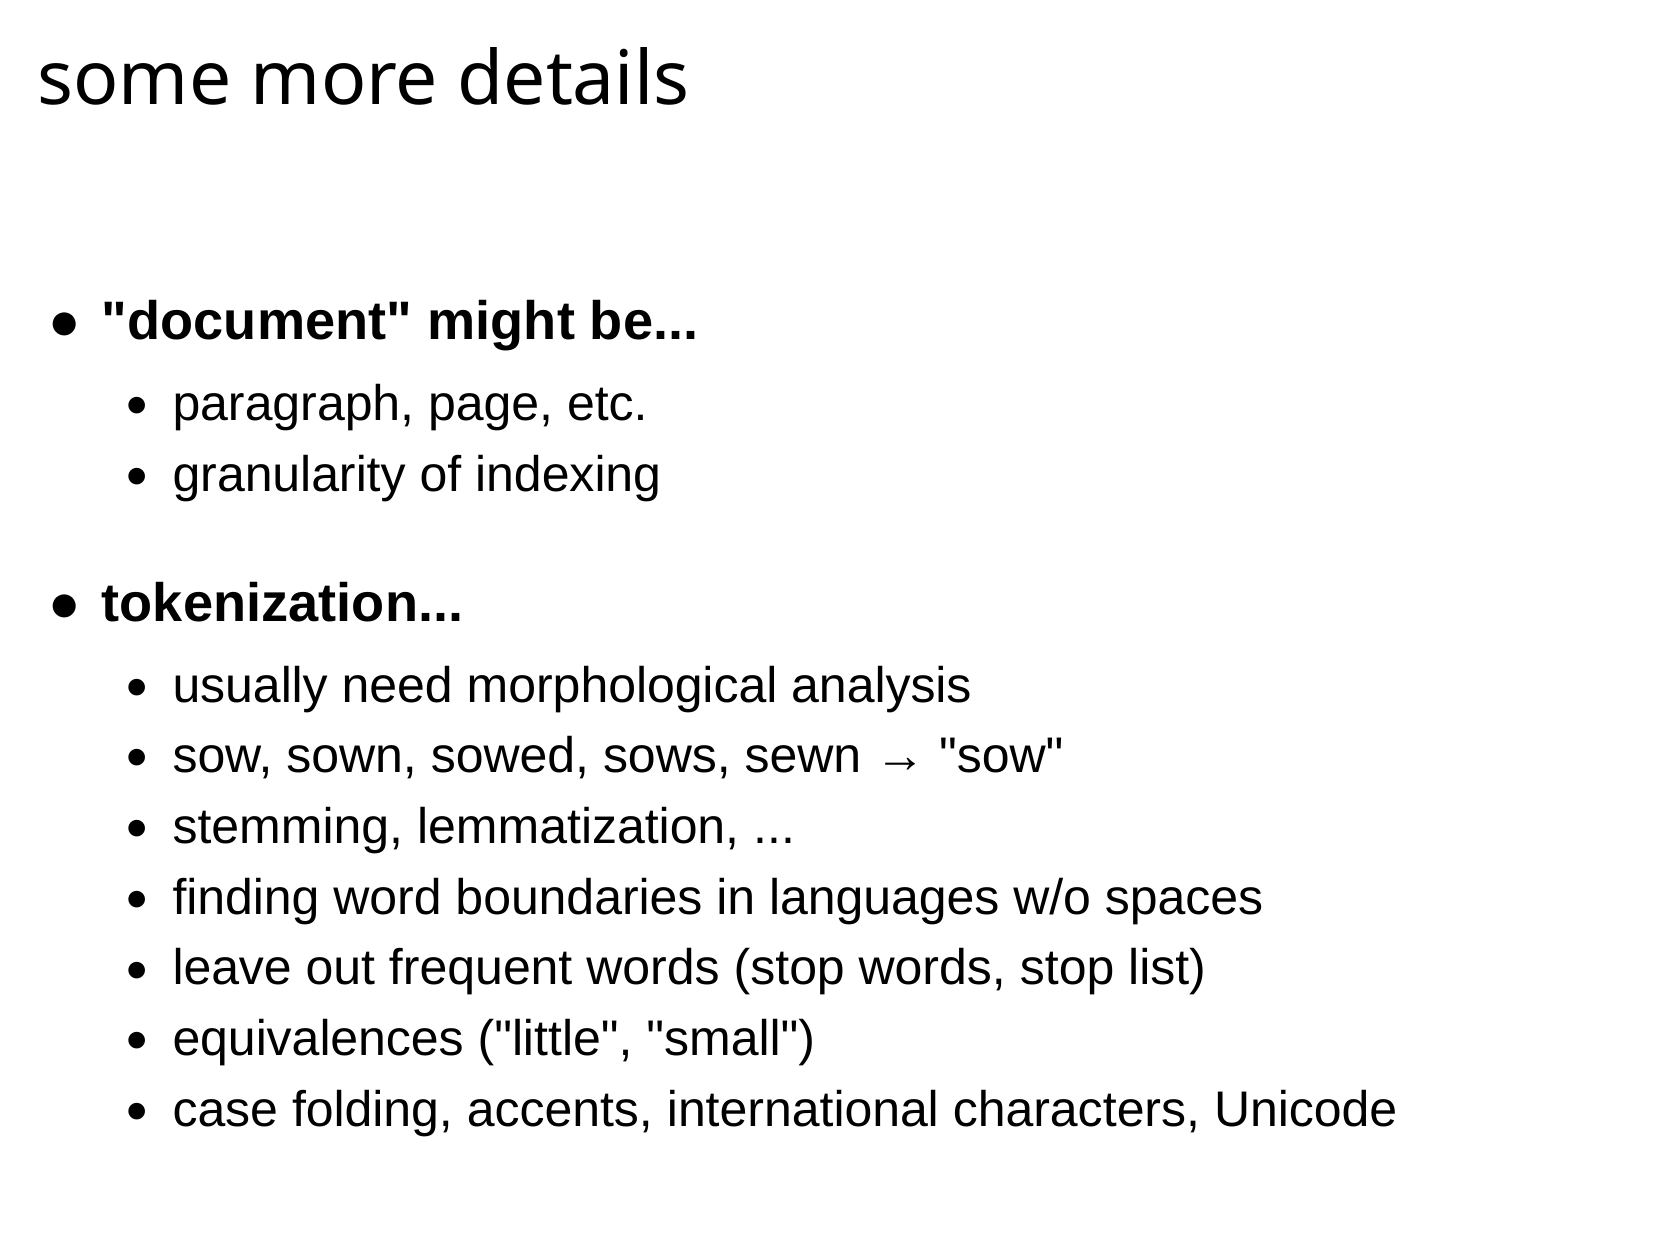

# some more details
"document" might be...
paragraph, page, etc.
granularity of indexing
tokenization...
usually need morphological analysis
sow, sown, sowed, sows, sewn → "sow"
stemming, lemmatization, ...
finding word boundaries in languages w/o spaces
leave out frequent words (stop words, stop list)
equivalences ("little", "small")
case folding, accents, international characters, Unicode